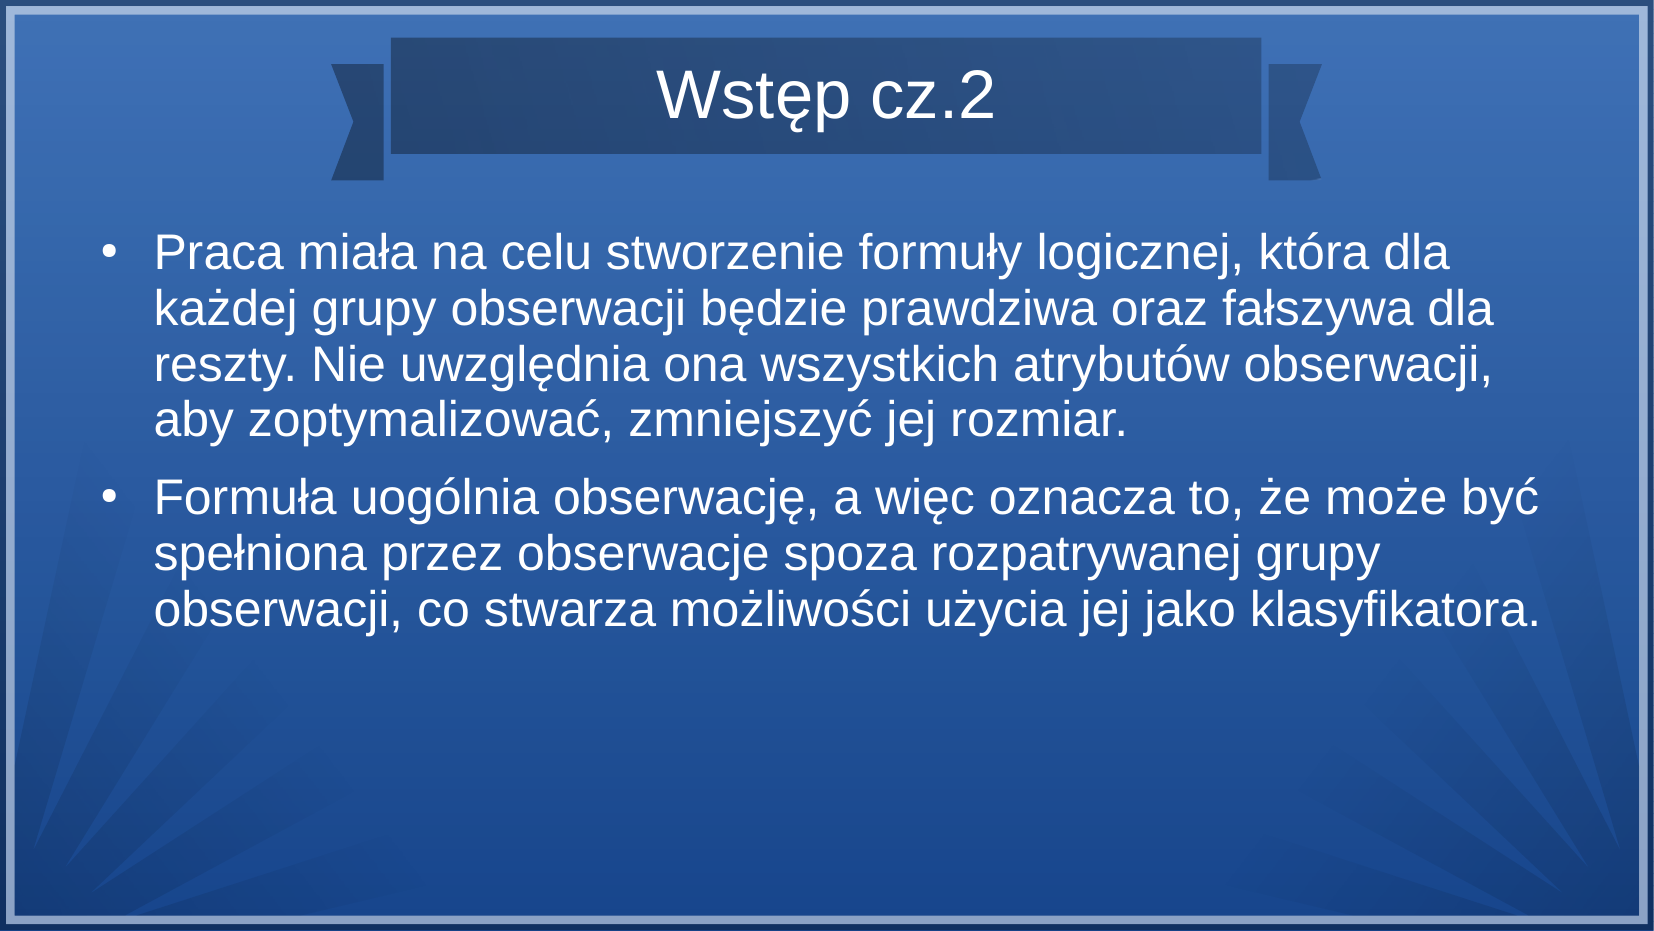

# Wstęp cz.2
Praca miała na celu stworzenie formuły logicznej, która dla każdej grupy obserwacji będzie prawdziwa oraz fałszywa dla reszty. Nie uwzględnia ona wszystkich atrybutów obserwacji, aby zoptymalizować, zmniejszyć jej rozmiar.
Formuła uogólnia obserwację, a więc oznacza to, że może być spełniona przez obserwacje spoza rozpatrywanej grupy obserwacji, co stwarza możliwości użycia jej jako klasyfikatora.